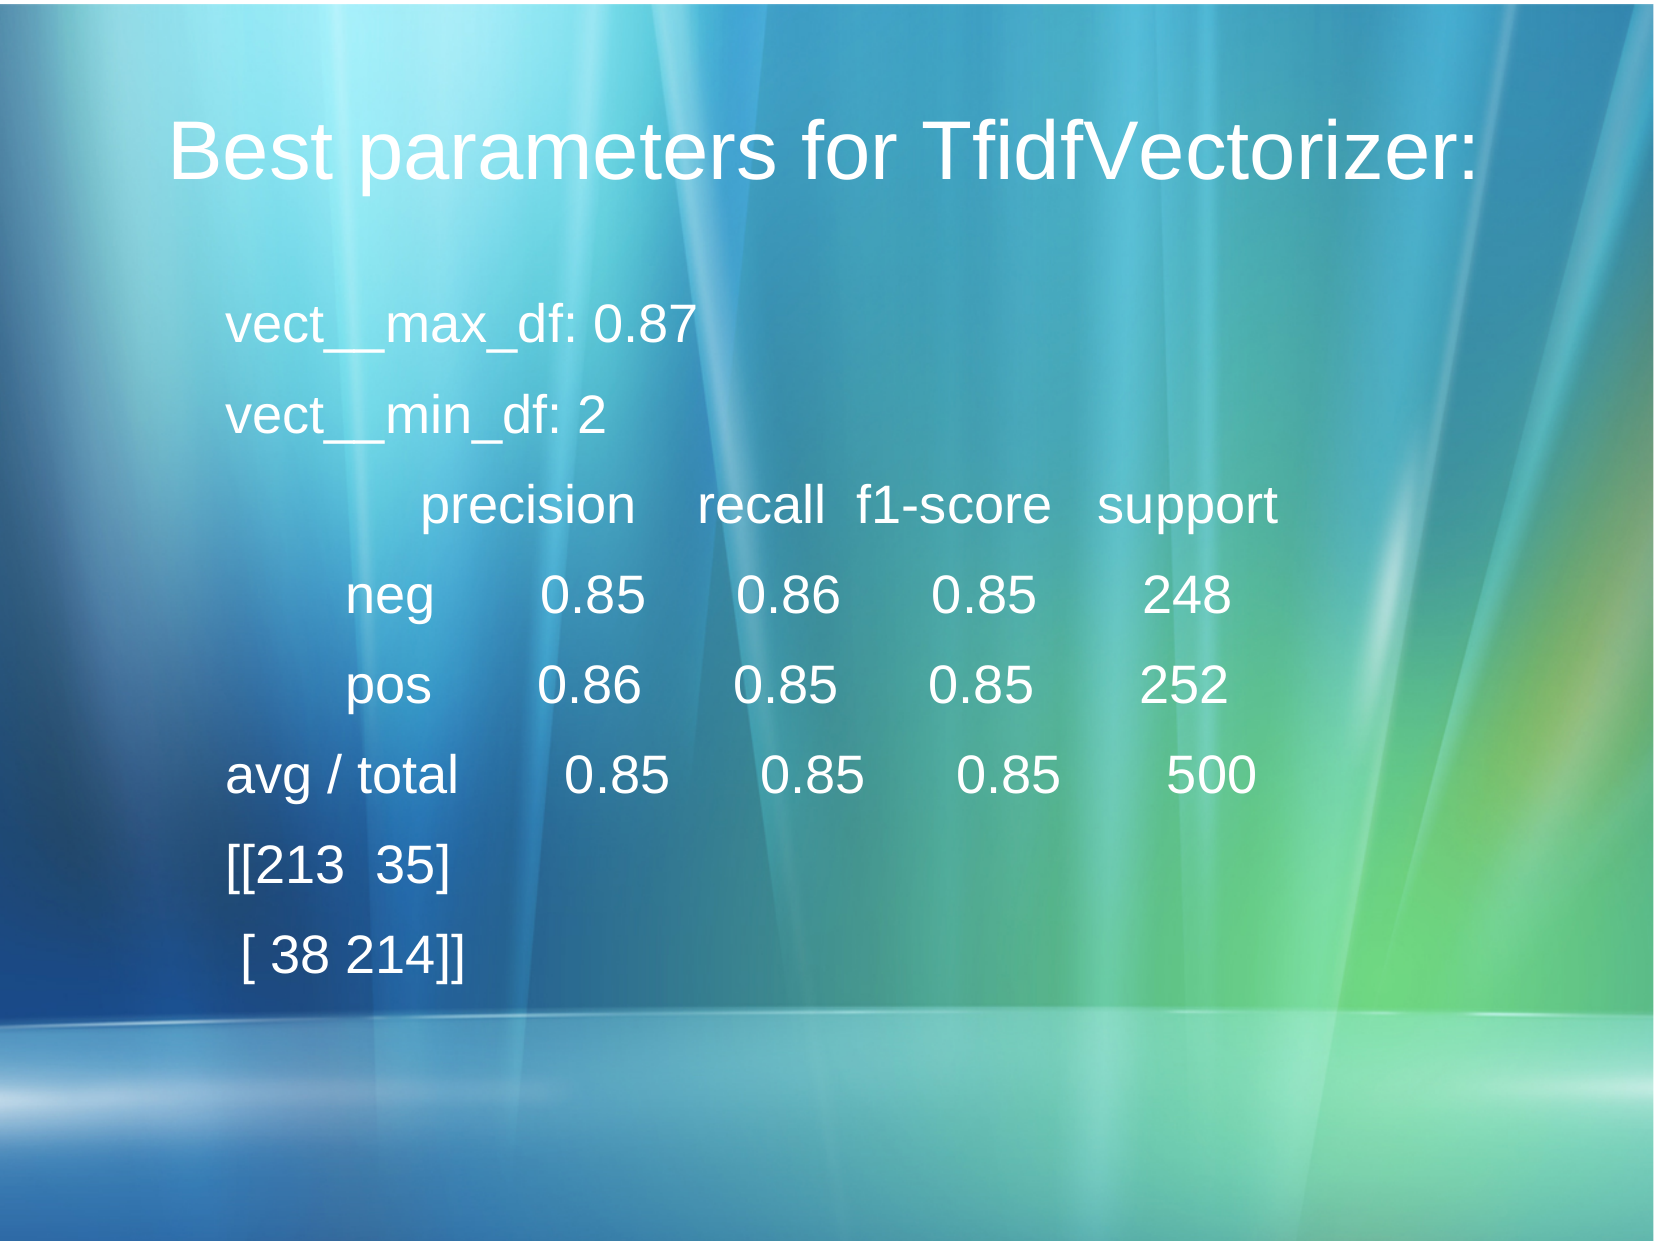

# Best parameters for TfidfVectorizer:
vect__max_df: 0.87
vect__min_df: 2
 precision recall f1-score support
 neg 0.85 0.86 0.85 248
 pos 0.86 0.85 0.85 252
avg / total 0.85 0.85 0.85 500
[[213 35]
 [ 38 214]]